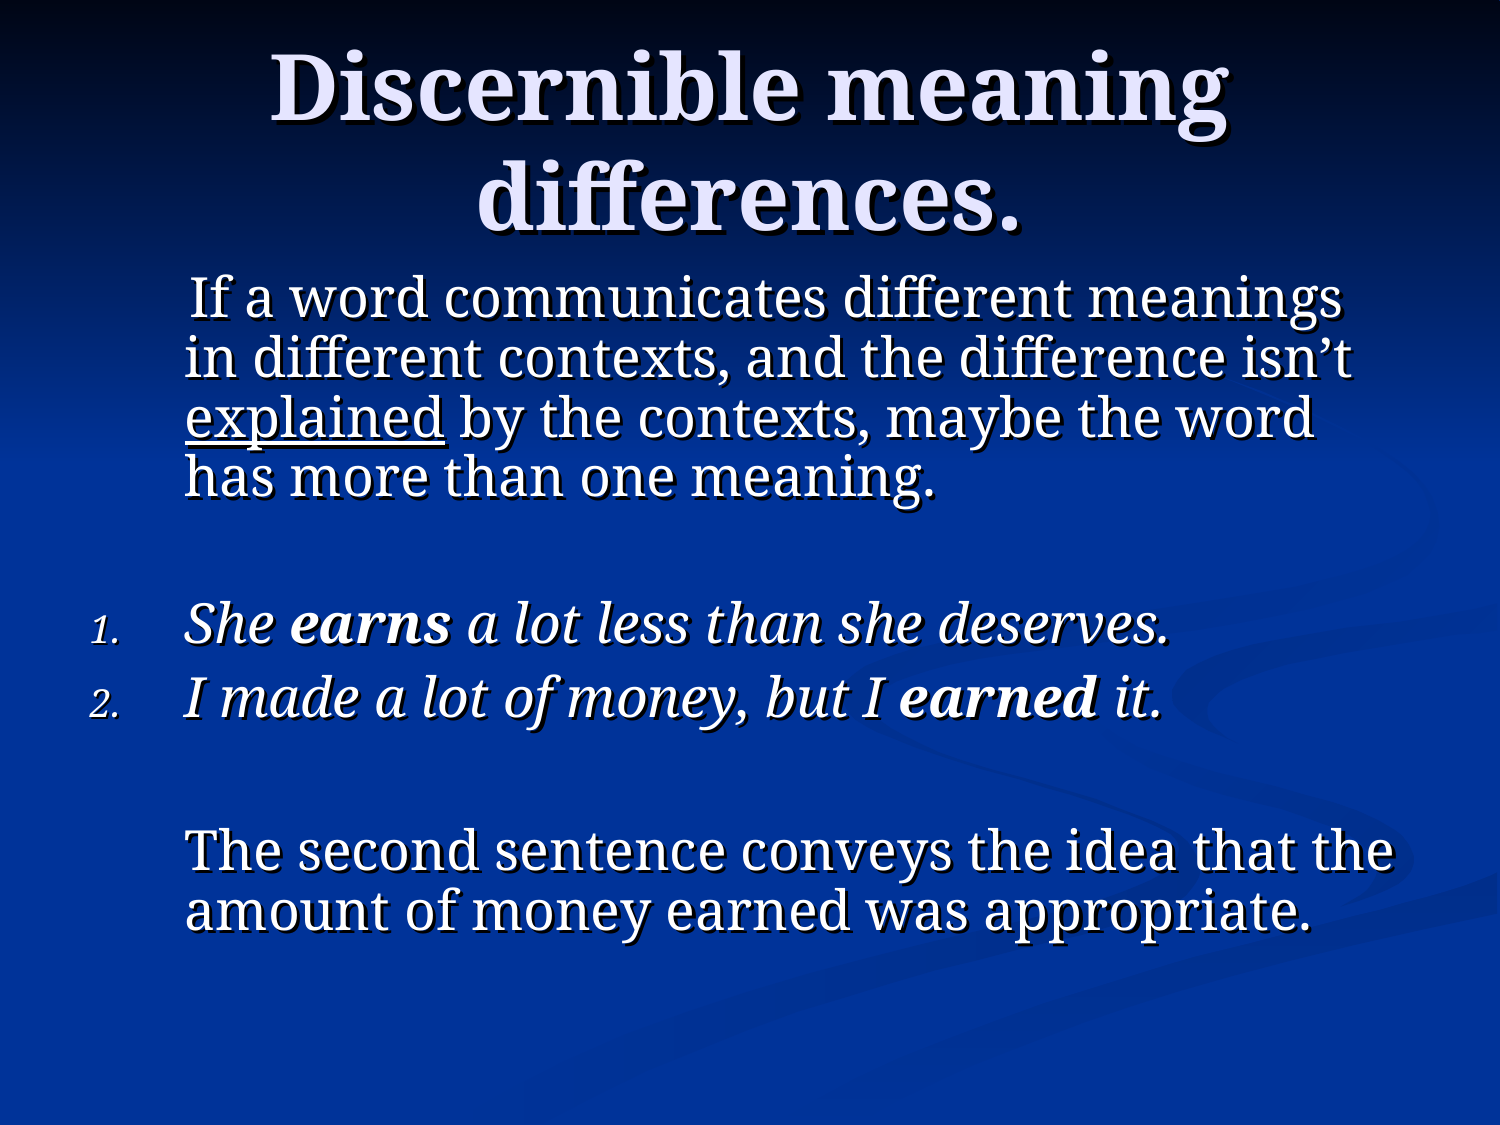

# Discernible meaning differences.
 If a word communicates different meanings in different contexts, and the difference isn’t explained by the contexts, maybe the word has more than one meaning.
She earns a lot less than she deserves.
I made a lot of money, but I earned it.
	The second sentence conveys the idea that the amount of money earned was appropriate.